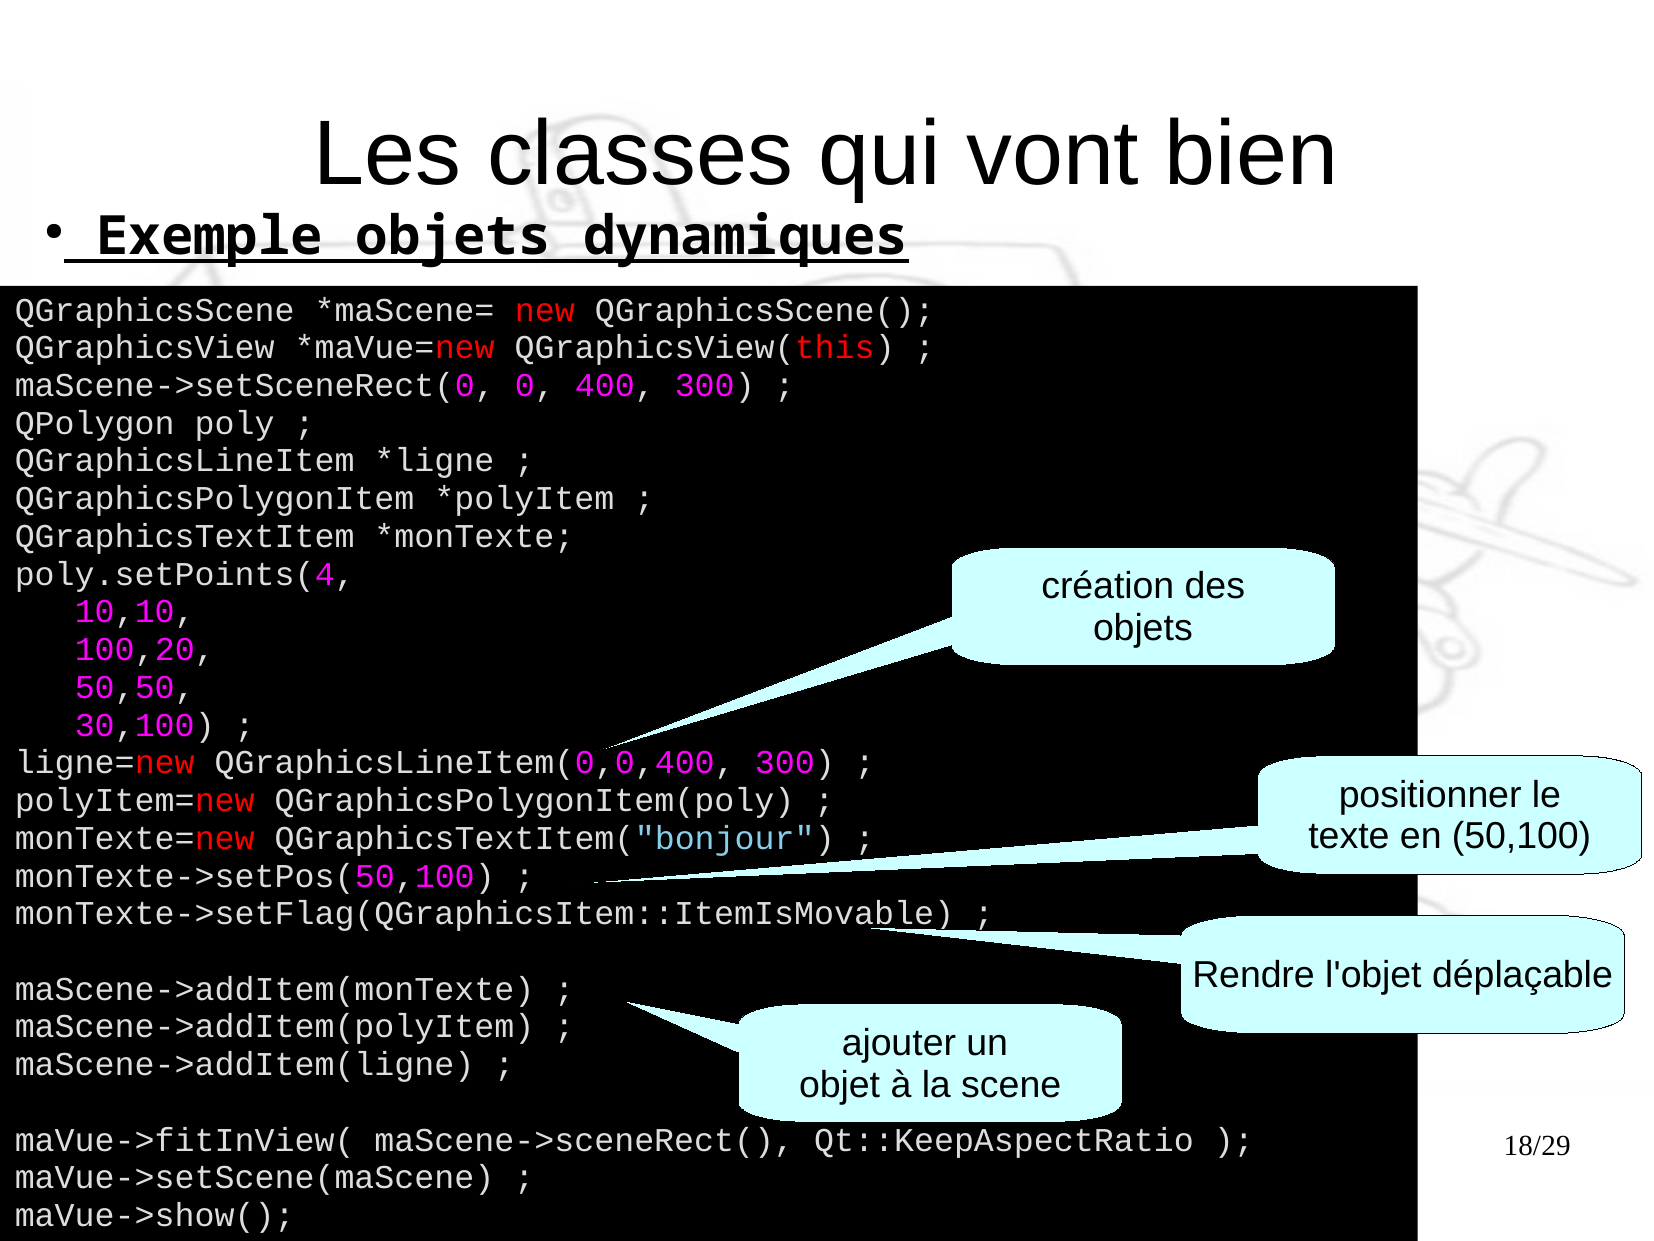

# Les classes qui vont bien
 Exemple objets dynamiques
QGraphicsScene *maScene= new QGraphicsScene();
QGraphicsView *maVue=new QGraphicsView(this) ;
maScene->setSceneRect(0, 0, 400, 300) ;
QPolygon poly ;
QGraphicsLineItem *ligne ;
QGraphicsPolygonItem *polyItem ;
QGraphicsTextItem *monTexte;
poly.setPoints(4,
 10,10,
 100,20,
 50,50,
 30,100) ;
ligne=new QGraphicsLineItem(0,0,400, 300) ;
polyItem=new QGraphicsPolygonItem(poly) ;
monTexte=new QGraphicsTextItem("bonjour") ;
monTexte->setPos(50,100) ;
monTexte->setFlag(QGraphicsItem::ItemIsMovable) ;
maScene->addItem(monTexte) ;
maScene->addItem(polyItem) ;
maScene->addItem(ligne) ;
maVue->fitInView( maScene->sceneRect(), Qt::KeepAspectRatio );
maVue->setScene(maScene) ;
maVue->show();
création des
objets
positionner le
texte en (50,100)
Rendre l'objet déplaçable
ajouter un
objet à la scene
18